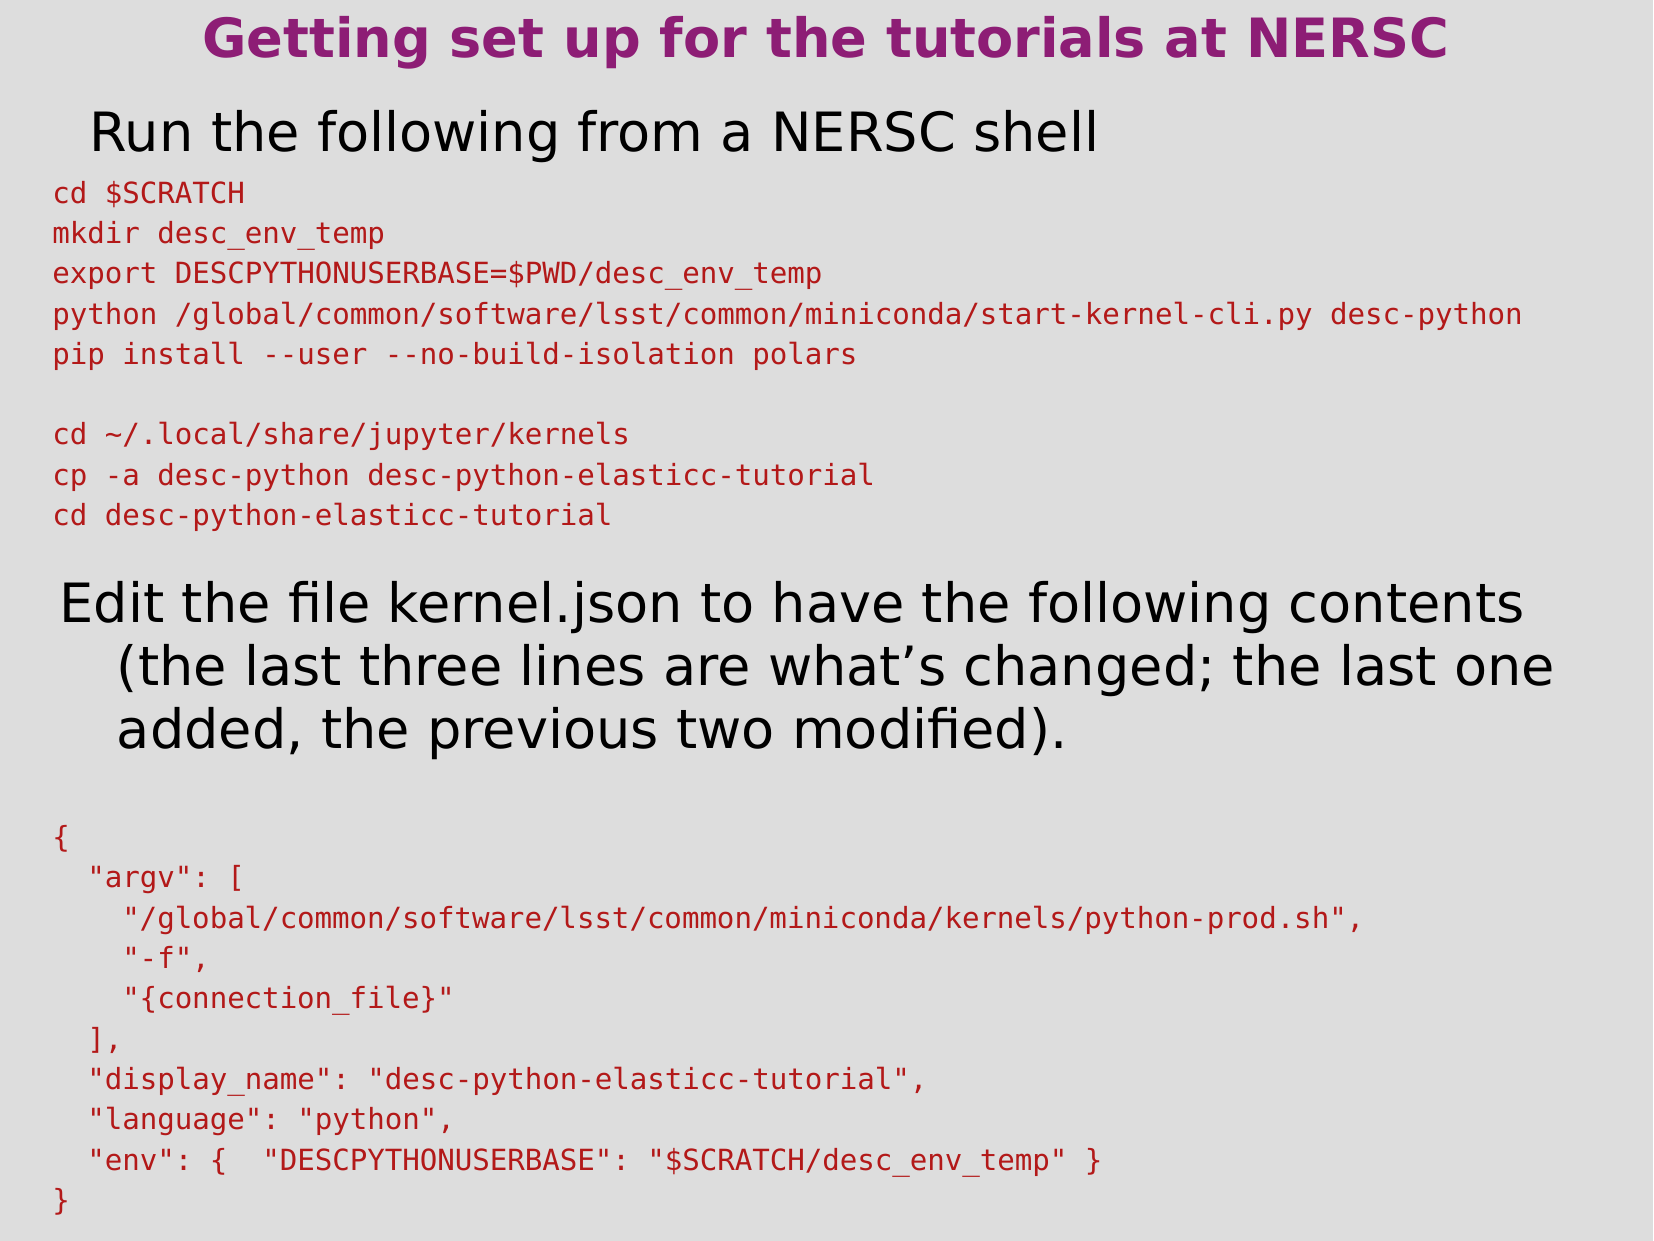

Getting set up for the tutorials at NERSC
Run the following from a NERSC shell
cd $SCRATCH
mkdir desc_env_temp
export DESCPYTHONUSERBASE=$PWD/desc_env_temp
python /global/common/software/lsst/common/miniconda/start-kernel-cli.py desc-python
pip install --user --no-build-isolation polars
cd ~/.local/share/jupyter/kernels
cp -a desc-python desc-python-elasticc-tutorial
cd desc-python-elasticc-tutorial
{
 "argv": [
 "/global/common/software/lsst/common/miniconda/kernels/python-prod.sh",
 "-f",
 "{connection_file}"
 ],
 "display_name": "desc-python-elasticc-tutorial",
 "language": "python",
 "env": { "DESCPYTHONUSERBASE": "$SCRATCH/desc_env_temp" }
}
Edit the file kernel.json to have the following contents (the last three lines are what’s changed; the last one added, the previous two modified).